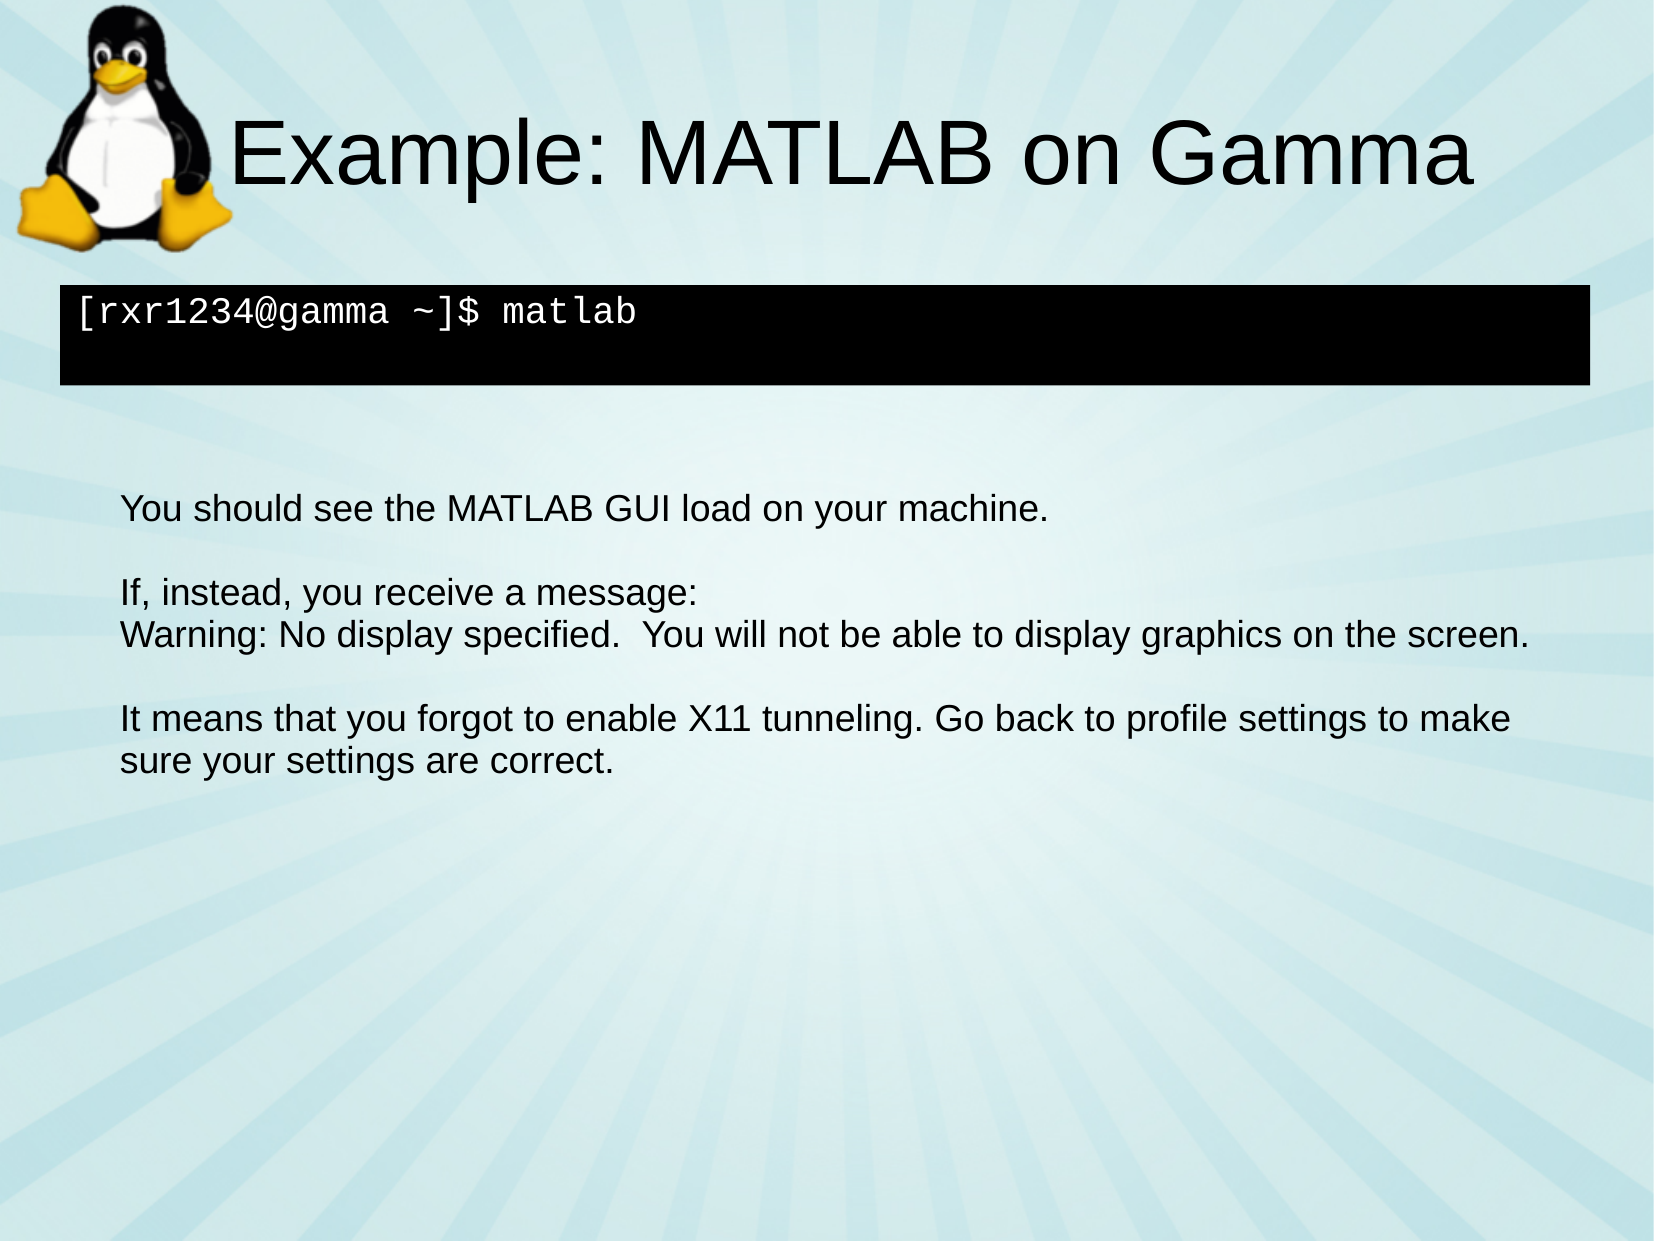

# Example: MATLAB on Gamma
[rxr1234@gamma ~]$ matlab
You should see the MATLAB GUI load on your machine.
If, instead, you receive a message:
Warning: No display specified. You will not be able to display graphics on the screen.
It means that you forgot to enable X11 tunneling. Go back to profile settings to make
sure your settings are correct.